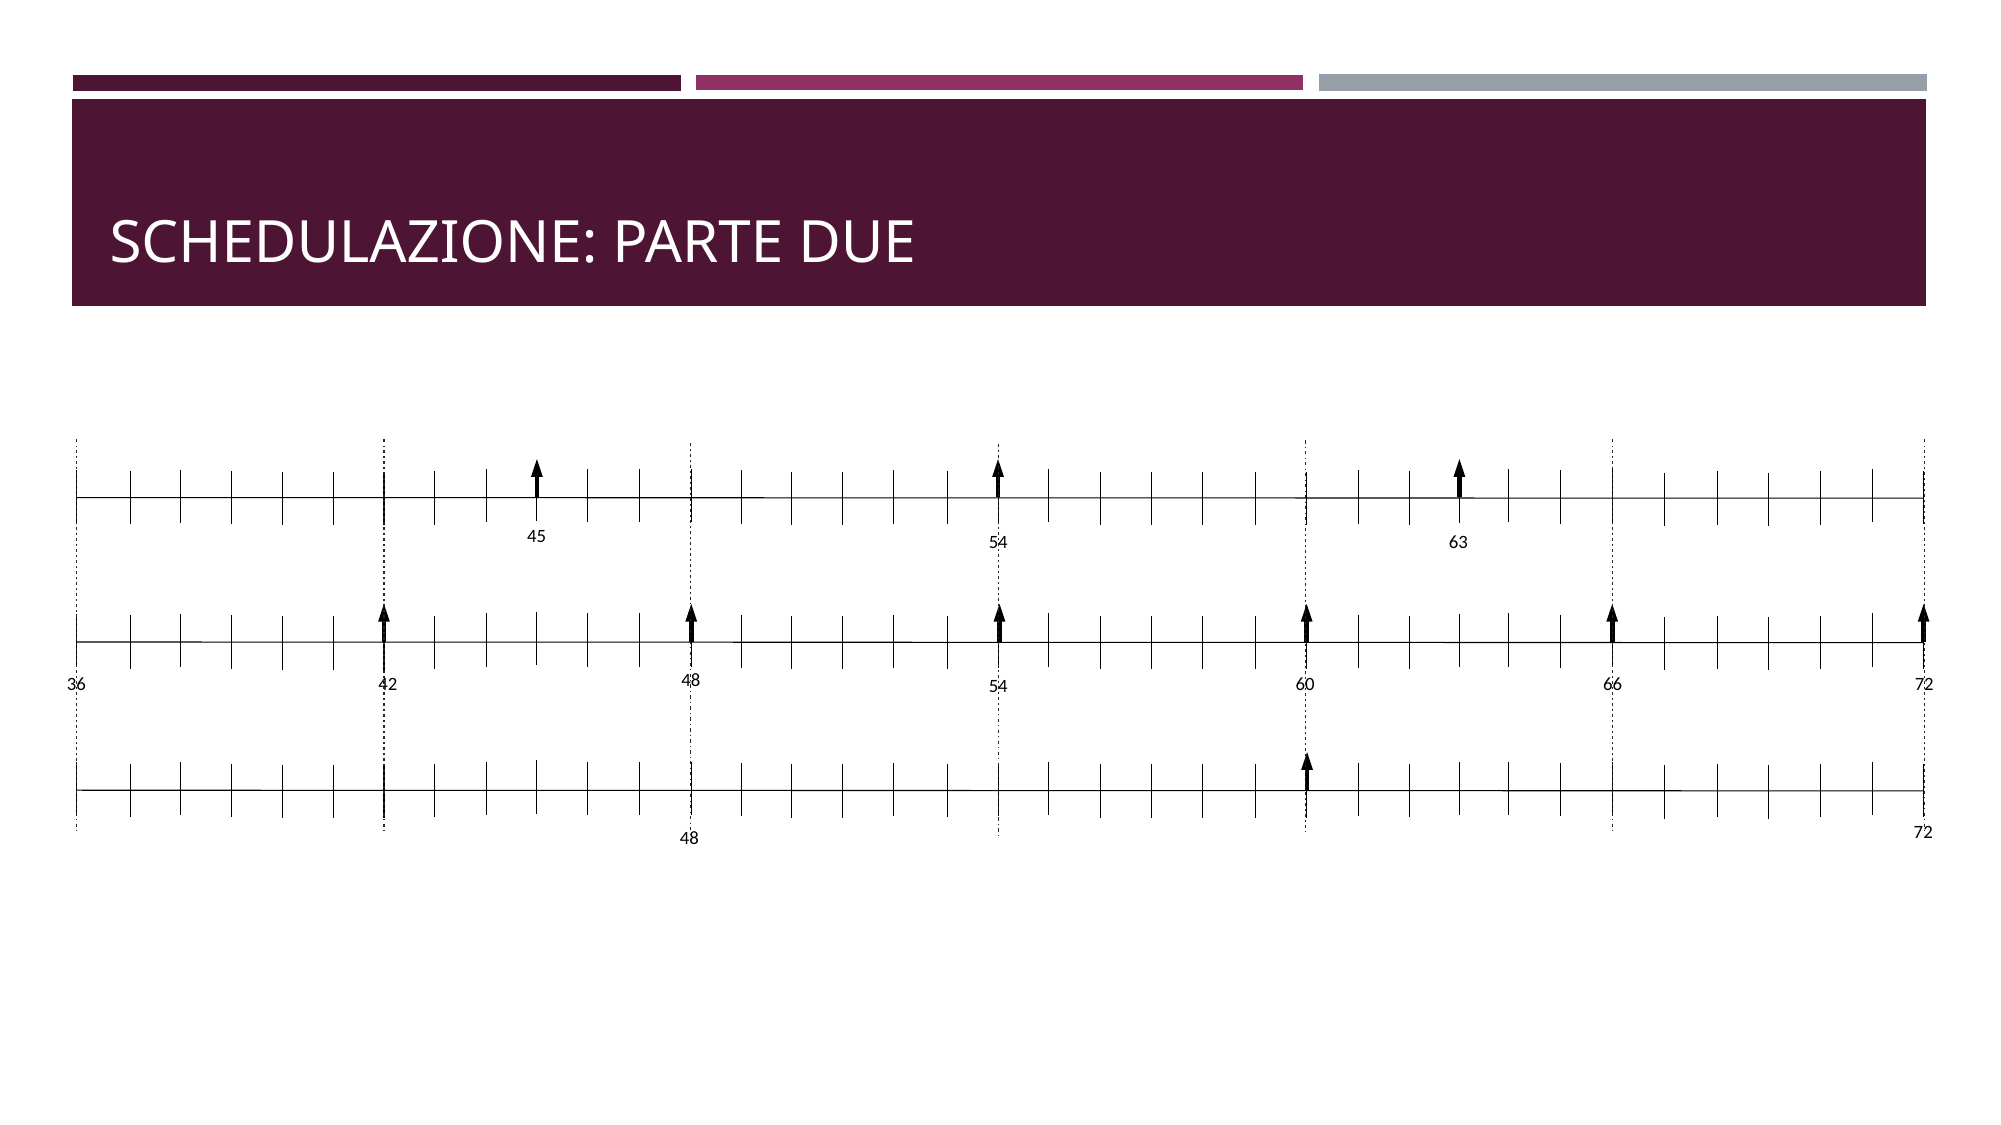

# schedulazione: parte due
45
54
63
48
72
36
66
42
60
54
72
48